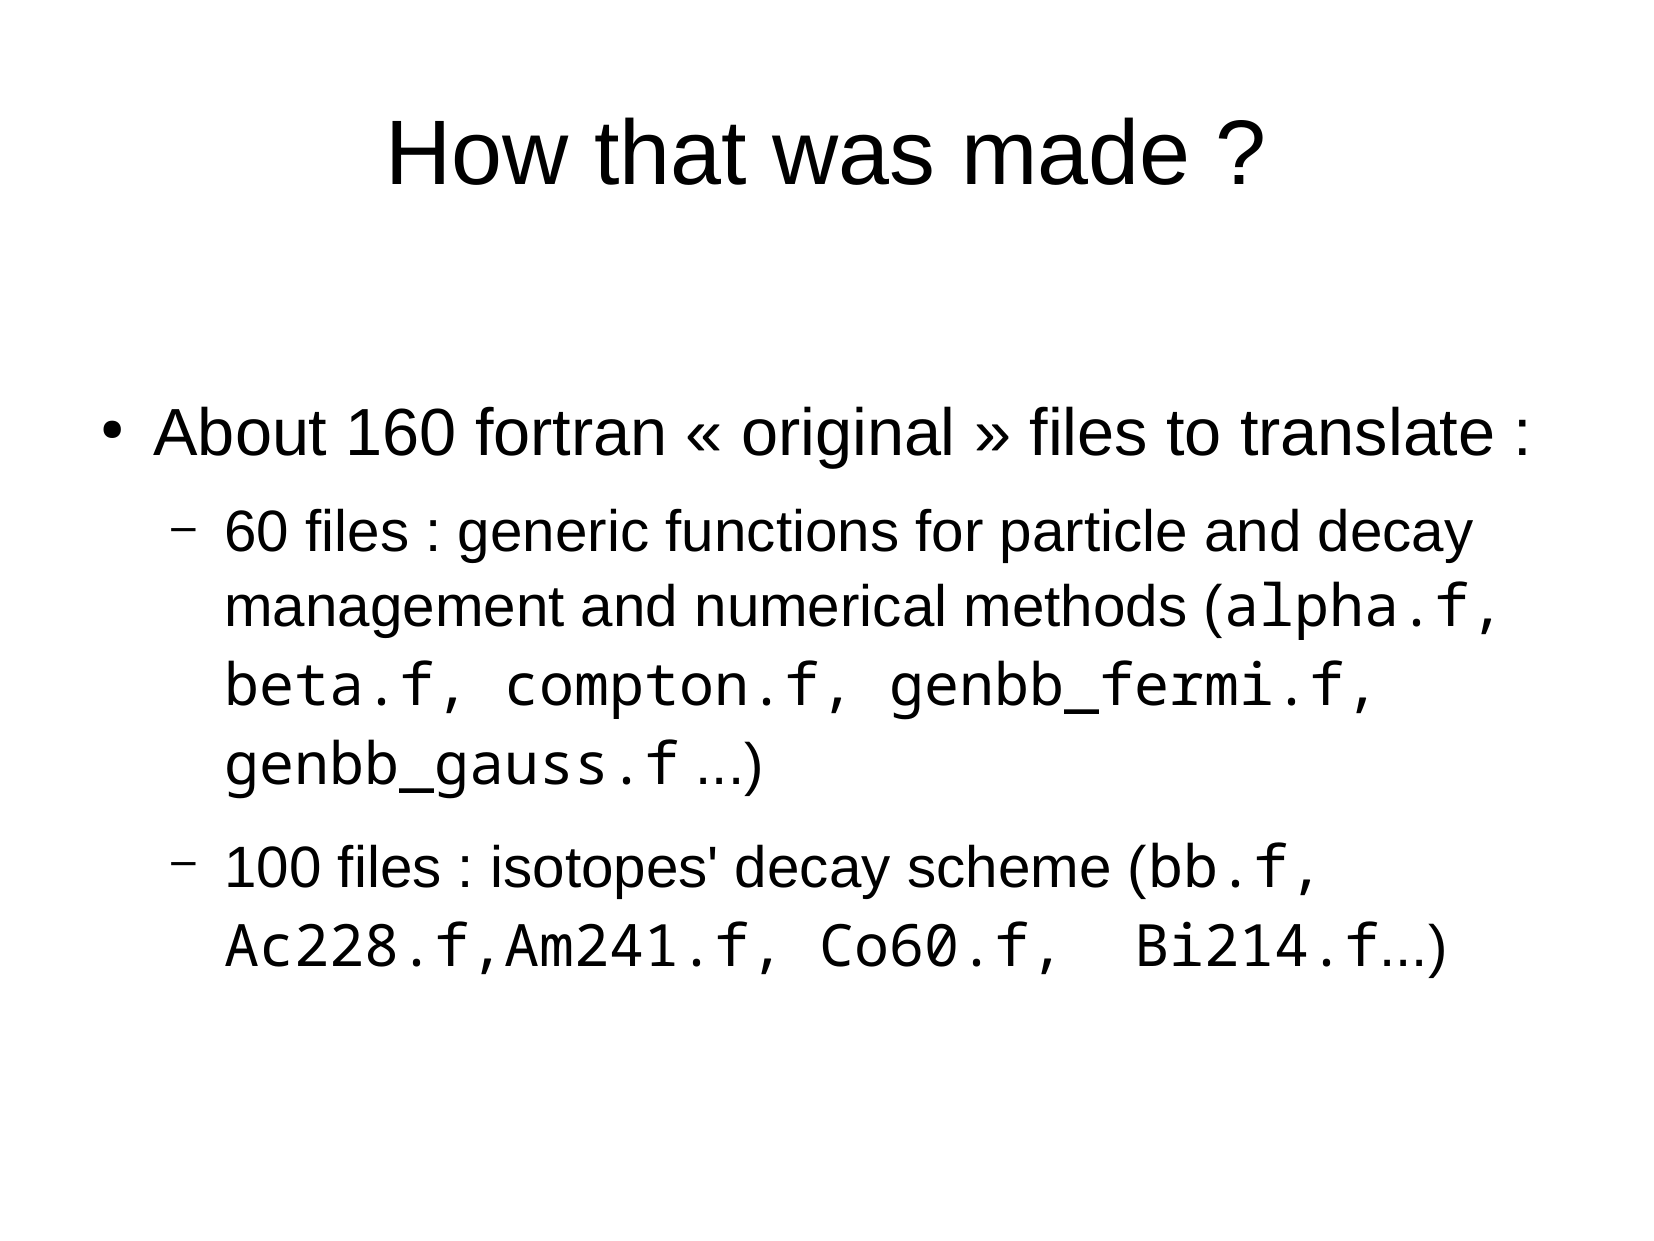

# How that was made ?
About 160 fortran « original » files to translate :
60 files : generic functions for particle and decay management and numerical methods (alpha.f, beta.f, compton.f, genbb_fermi.f, genbb_gauss.f ...)
100 files : isotopes' decay scheme (bb.f, Ac228.f,Am241.f, Co60.f, Bi214.f...)